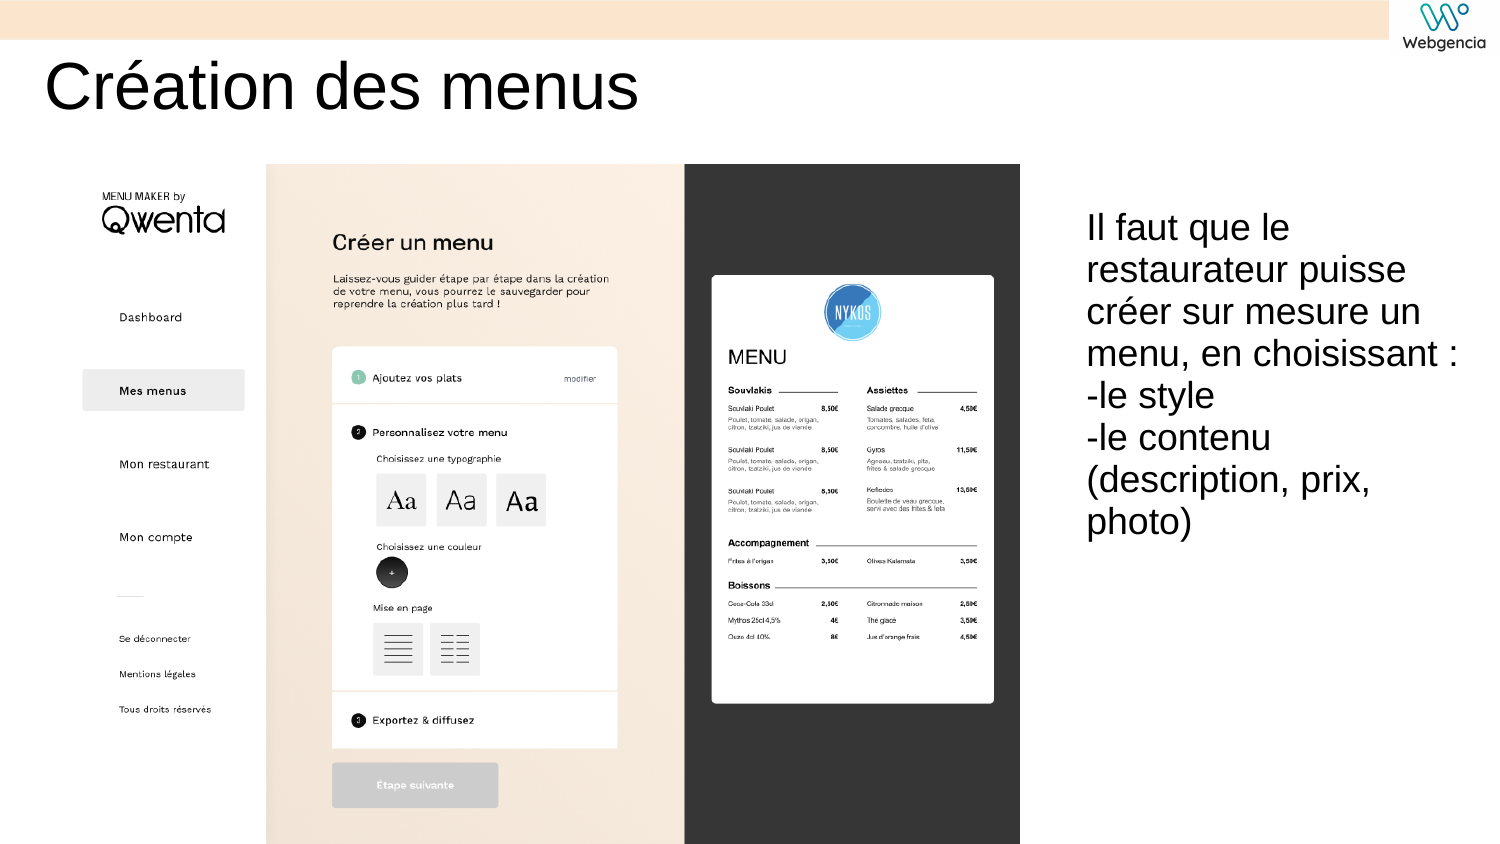

# Création des menus
Il faut que le restaurateur puisse créer sur mesure un menu, en choisissant :
-le style
-le contenu (description, prix, photo)